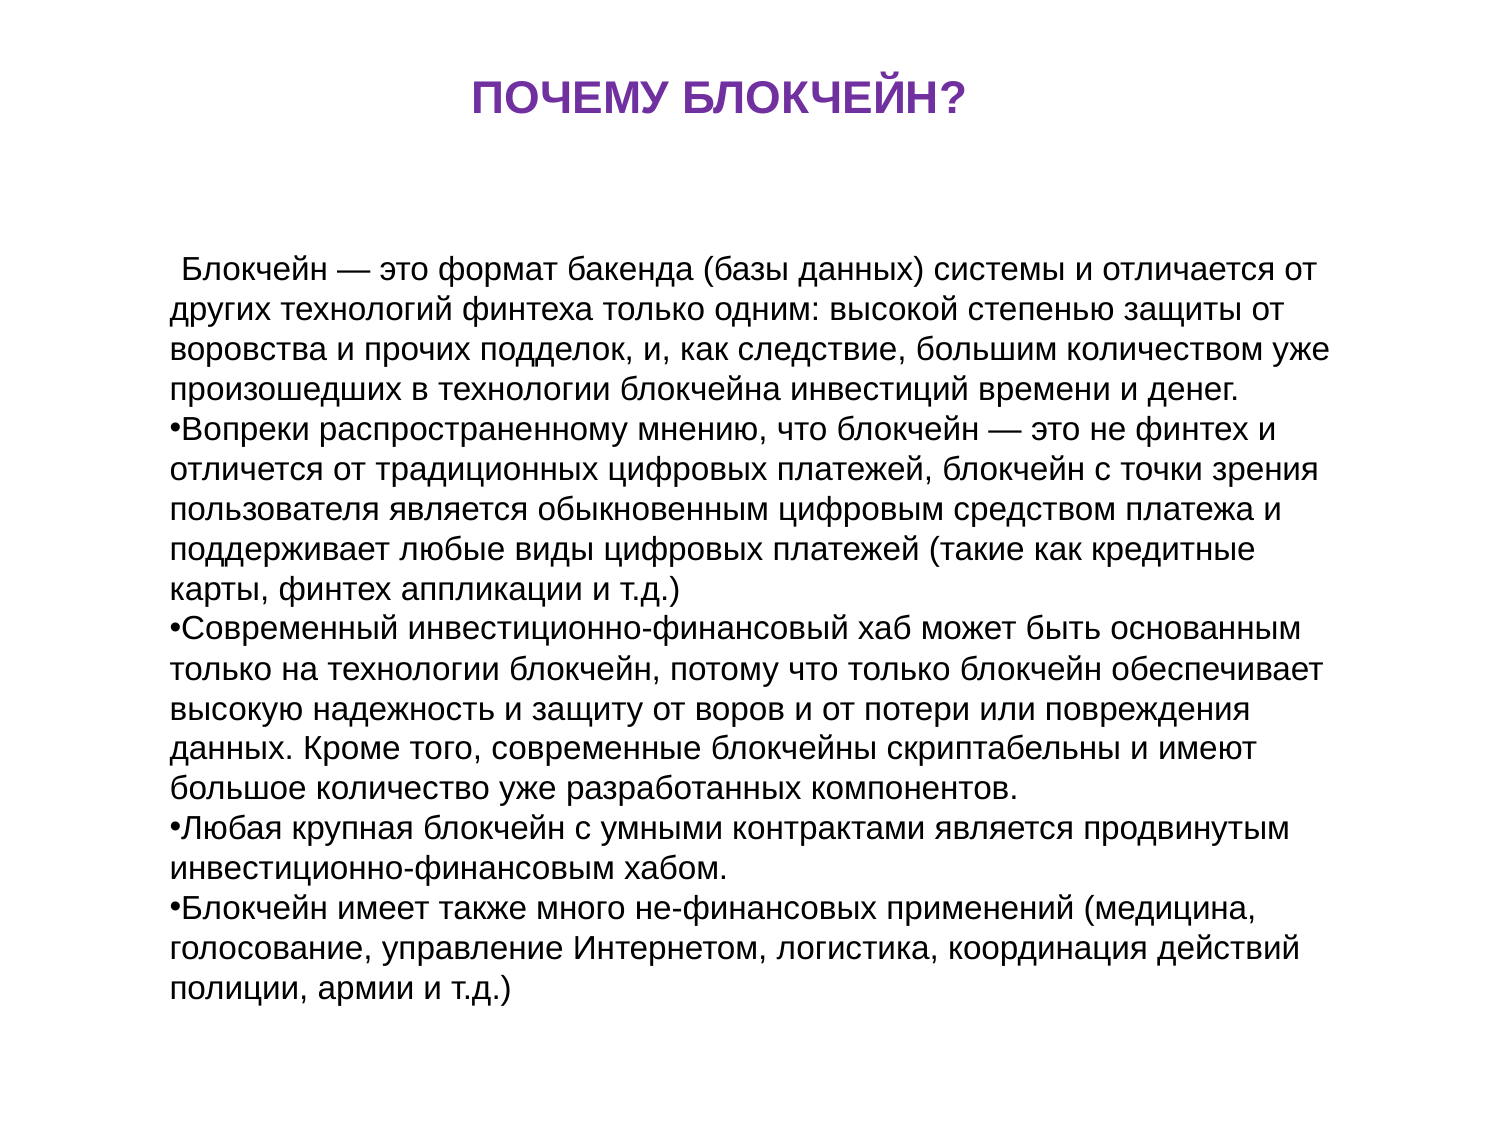

ПОЧЕМУ БЛОКЧЕЙН?
Блокчейн — это формат бакенда (базы данных) системы и отличается от других технологий финтеха только одним: высокой степенью защиты от воровства и прочих подделок, и, как следствие, большим количеством уже произошедших в технологии блокчейна инвестиций времени и денег.
Вопреки распространенному мнению, что блокчейн — это не финтех и отличется от традиционных цифровых платежей, блокчейн с точки зрения пользователя является обыкновенным цифровым средством платежа и поддерживает любые виды цифровых платежей (такие как кредитные карты, финтех аппликации и т.д.)
Современный инвестиционно-финансовый хаб может быть основанным только на технологии блокчейн, потому что только блокчейн обеспечивает высокую надежность и защиту от воров и от потери или повреждения данных. Кроме того, современные блокчейны скриптабельны и имеют большое количество уже разработанных компонентов.
Любая крупная блокчейн с умными контрактами является продвинутым инвестиционно-финансовым хабом.
Блокчейн имеет также много не-финансовых применений (медицина, голосование, управление Интернетом, логистика, координация действий полиции, армии и т.д.)